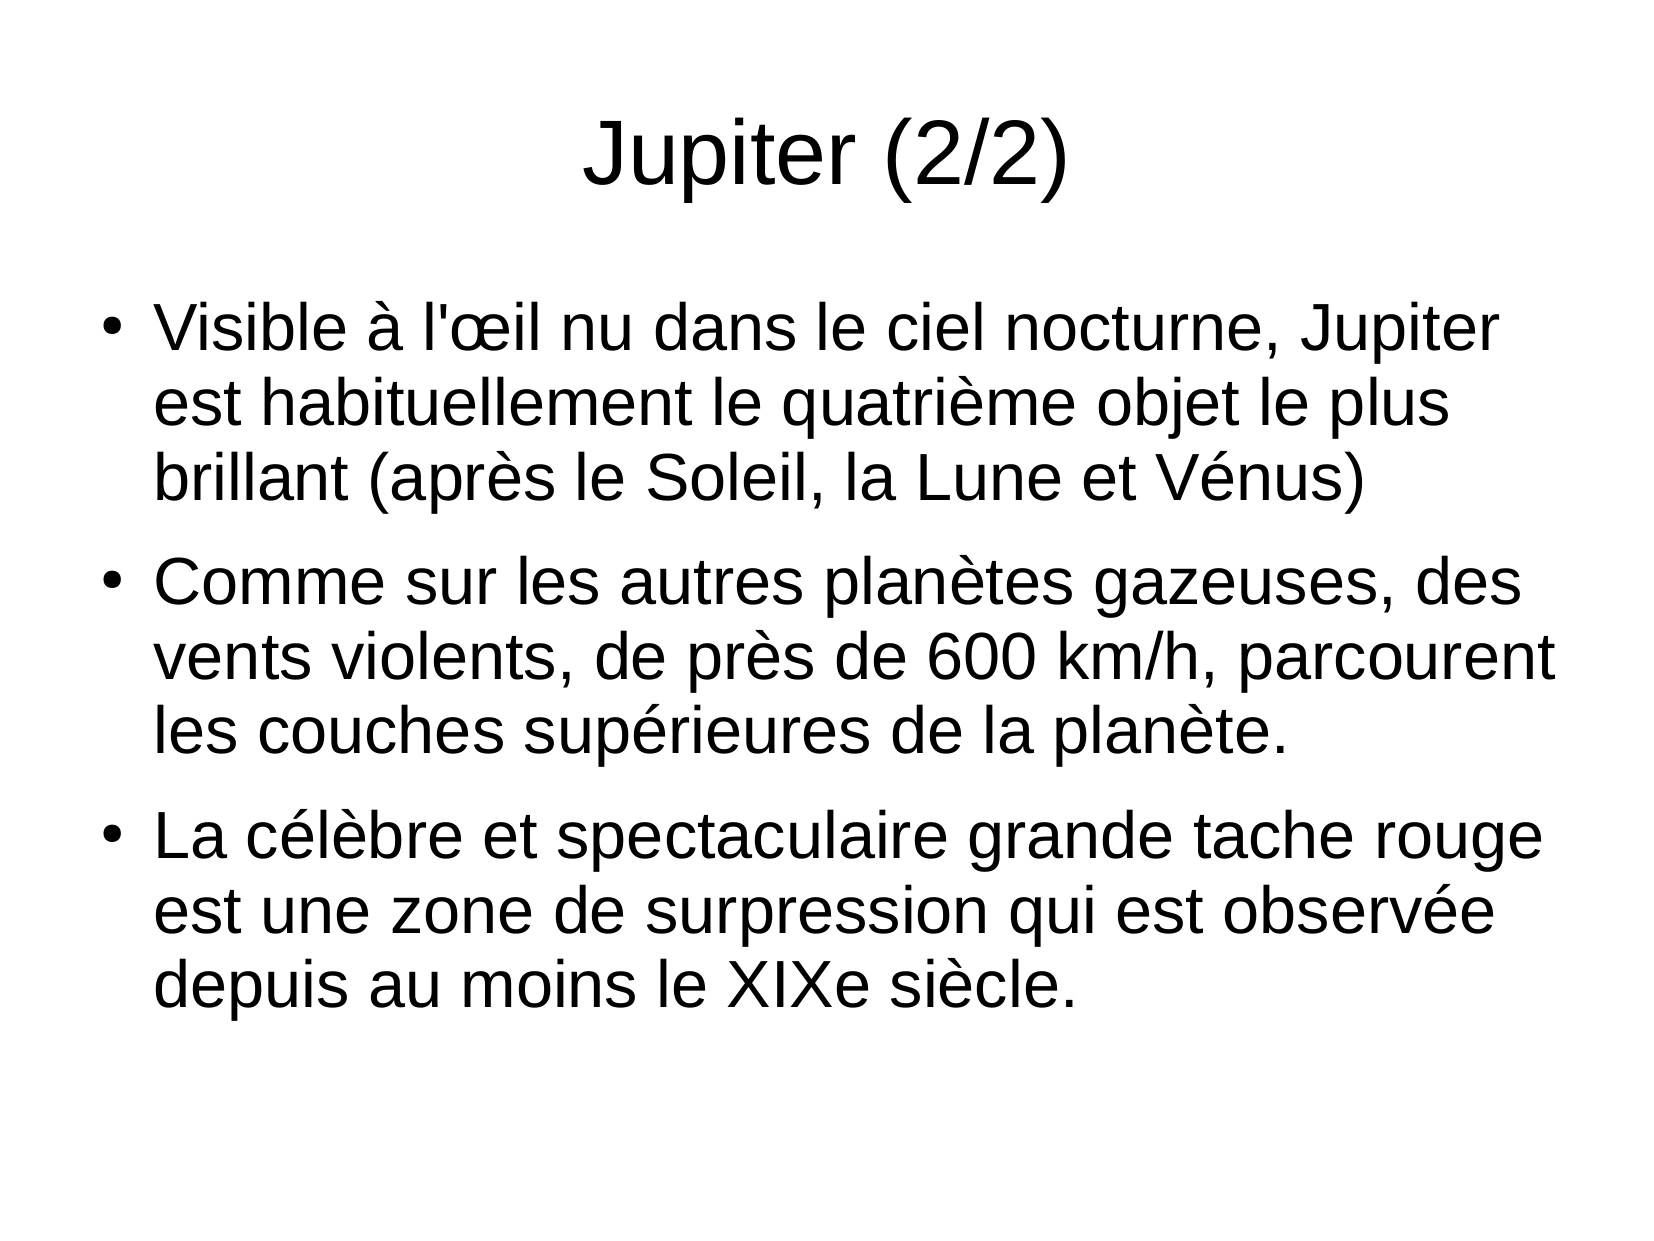

# Jupiter (2/2)
Visible à l'œil nu dans le ciel nocturne, Jupiter est habituellement le quatrième objet le plus brillant (après le Soleil, la Lune et Vénus)
Comme sur les autres planètes gazeuses, des vents violents, de près de 600 km/h, parcourent les couches supérieures de la planète.
La célèbre et spectaculaire grande tache rouge est une zone de surpression qui est observée depuis au moins le XIXe siècle.